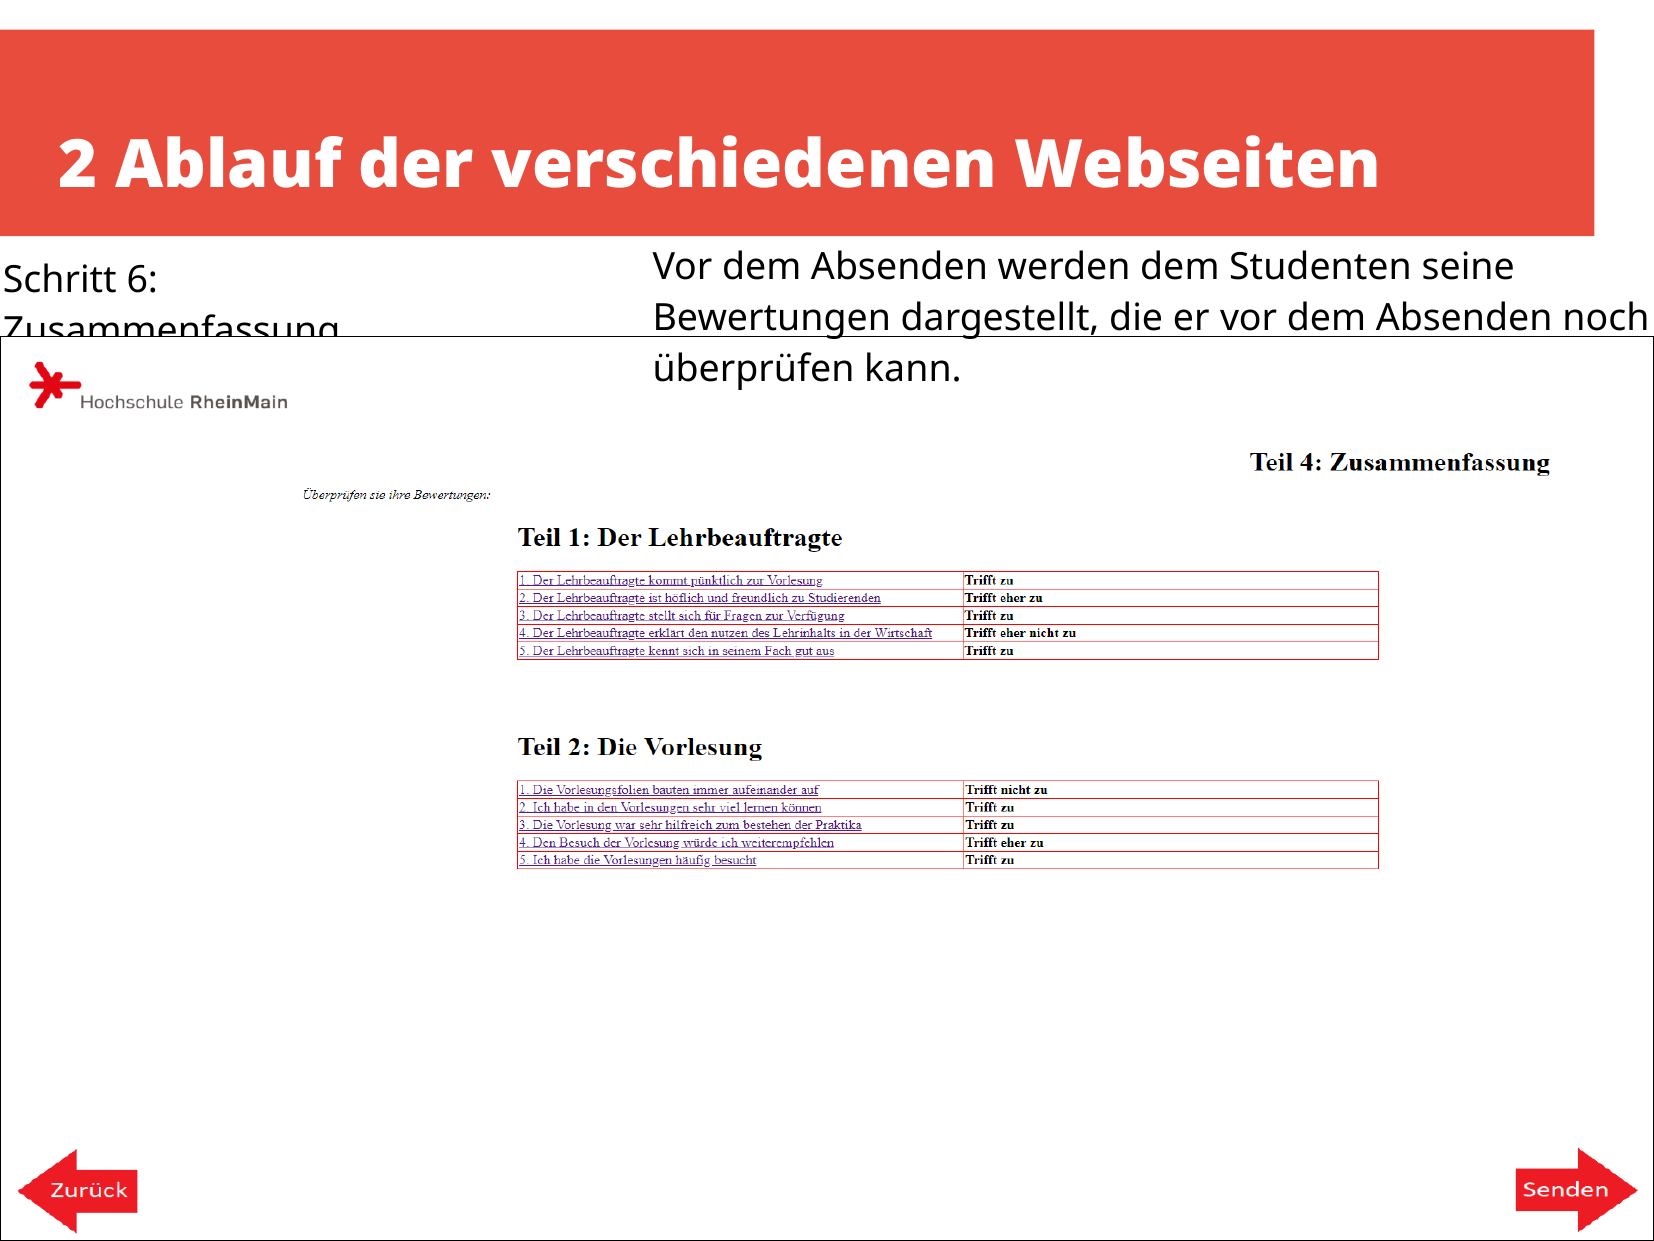

# 2 Ablauf der verschiedenen Webseiten
Vor dem Absenden werden dem Studenten seine Bewertungen dargestellt, die er vor dem Absenden noch überprüfen kann.
Schritt 6: Zusammenfassung
10